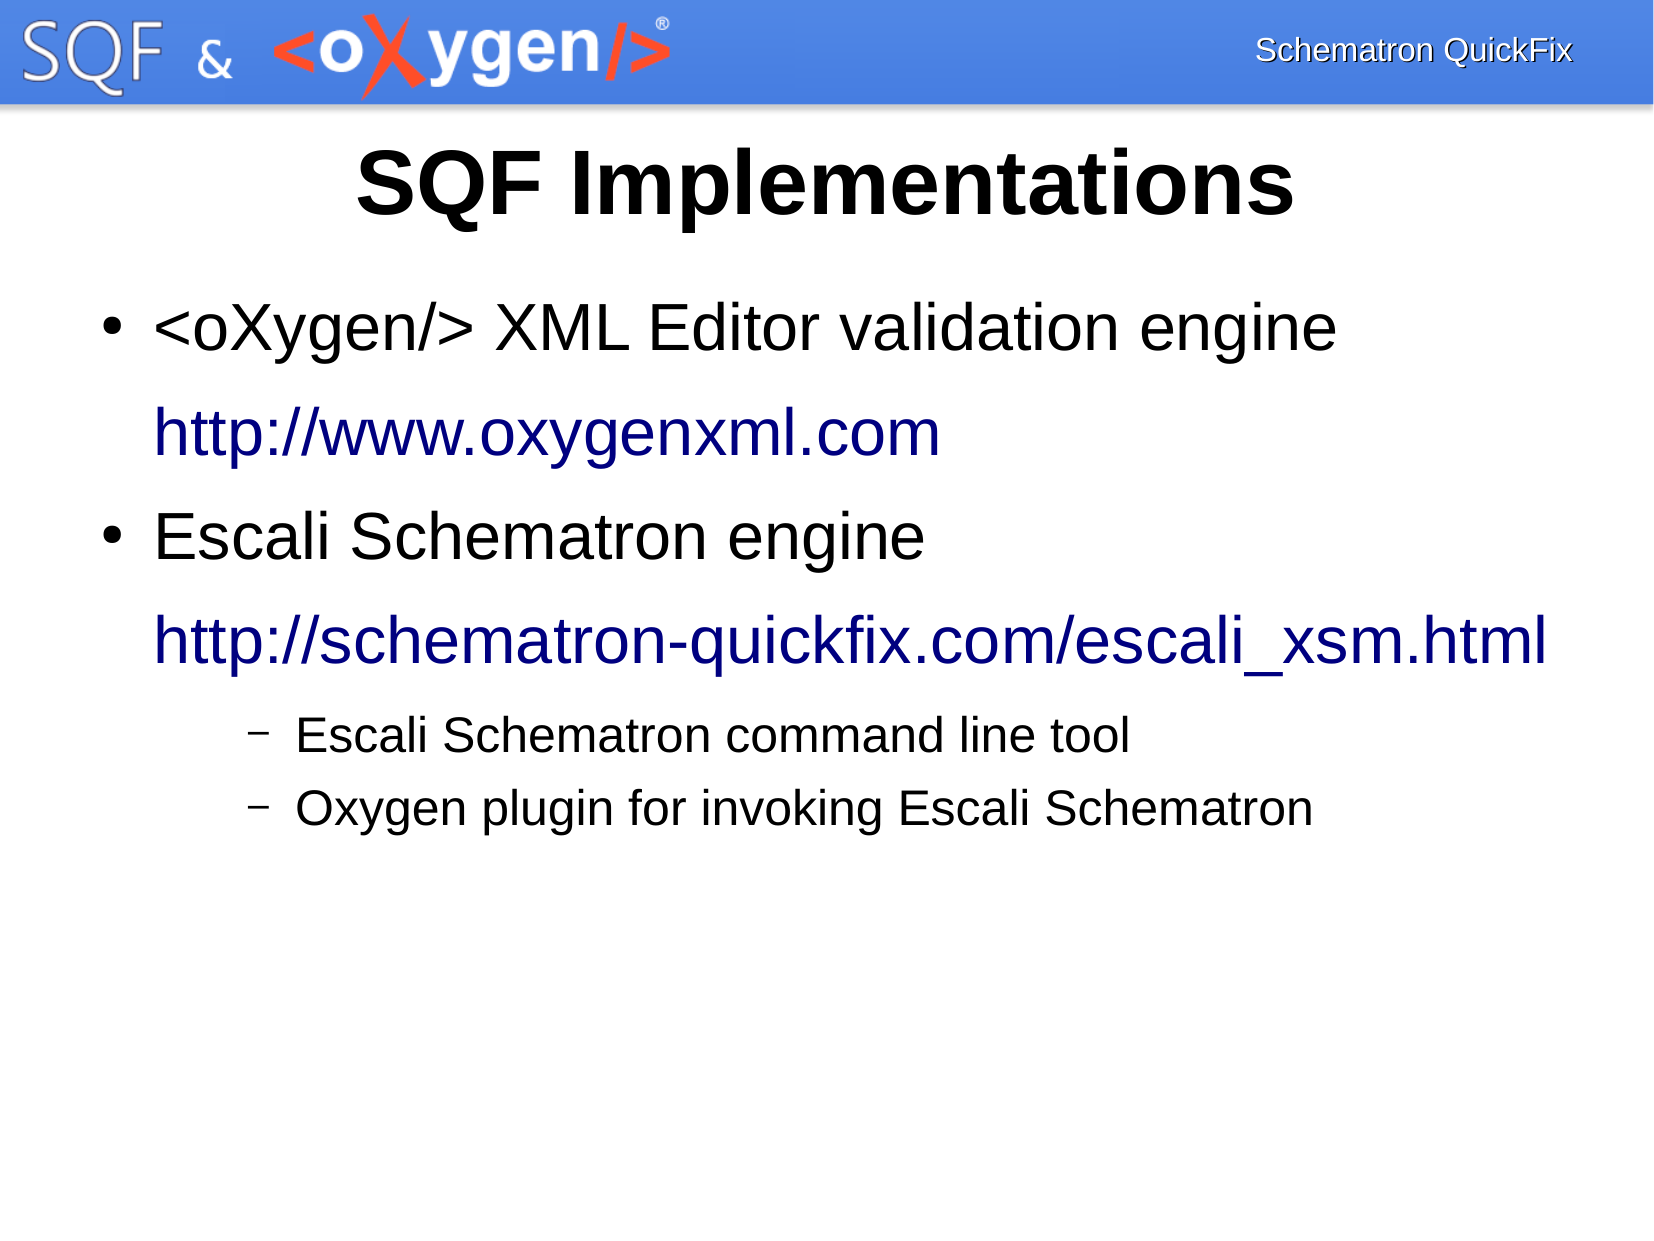

# SQF Implementations
<oXygen/> XML Editor validation engine
http://www.oxygenxml.com
Escali Schematron engine
http://schematron-quickfix.com/escali_xsm.html
Escali Schematron command line tool
Oxygen plugin for invoking Escali Schematron